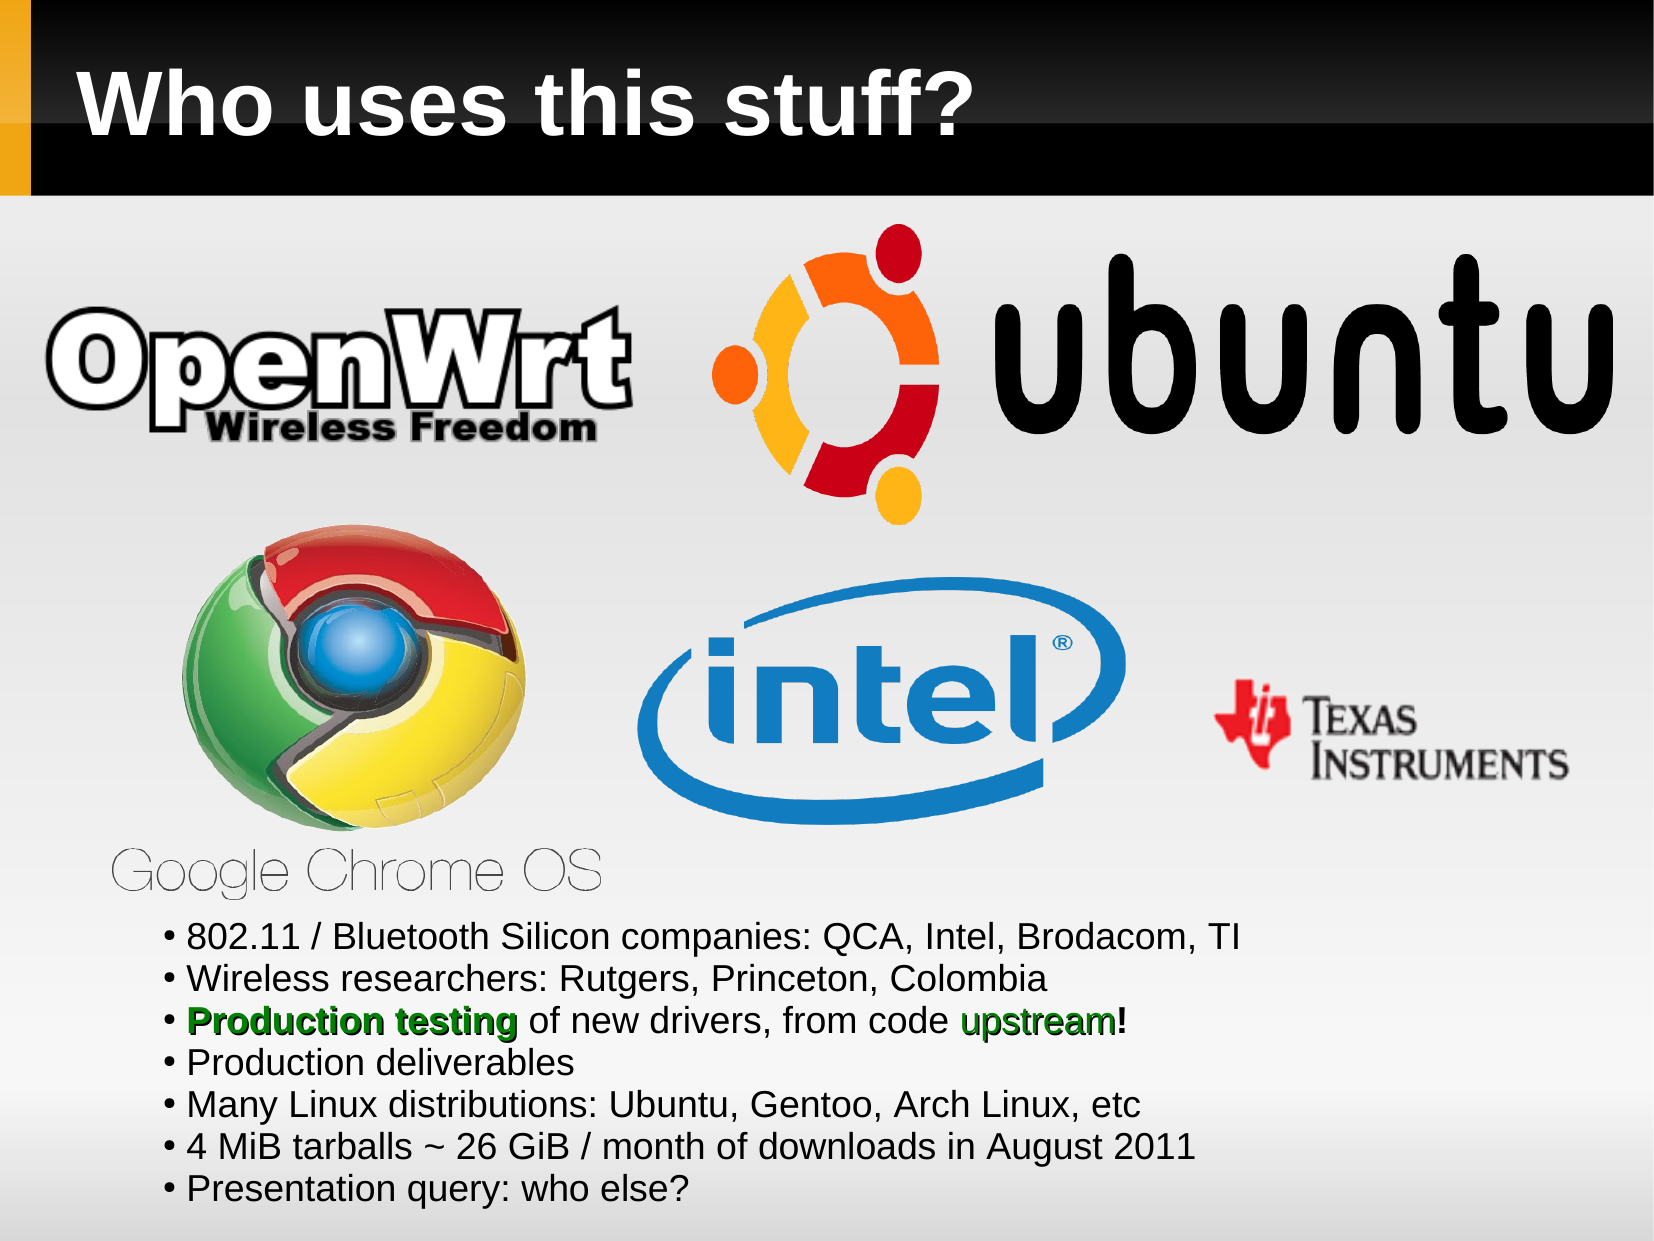

# Who uses this stuff?
 802.11 / Bluetooth Silicon companies: QCA, Intel, Brodacom, TI
 Wireless researchers: Rutgers, Princeton, Colombia
 Production testing of new drivers, from code upstream!
 Production deliverables
 Many Linux distributions: Ubuntu, Gentoo, Arch Linux, etc
 4 MiB tarballs ~ 26 GiB / month of downloads in August 2011
 Presentation query: who else?